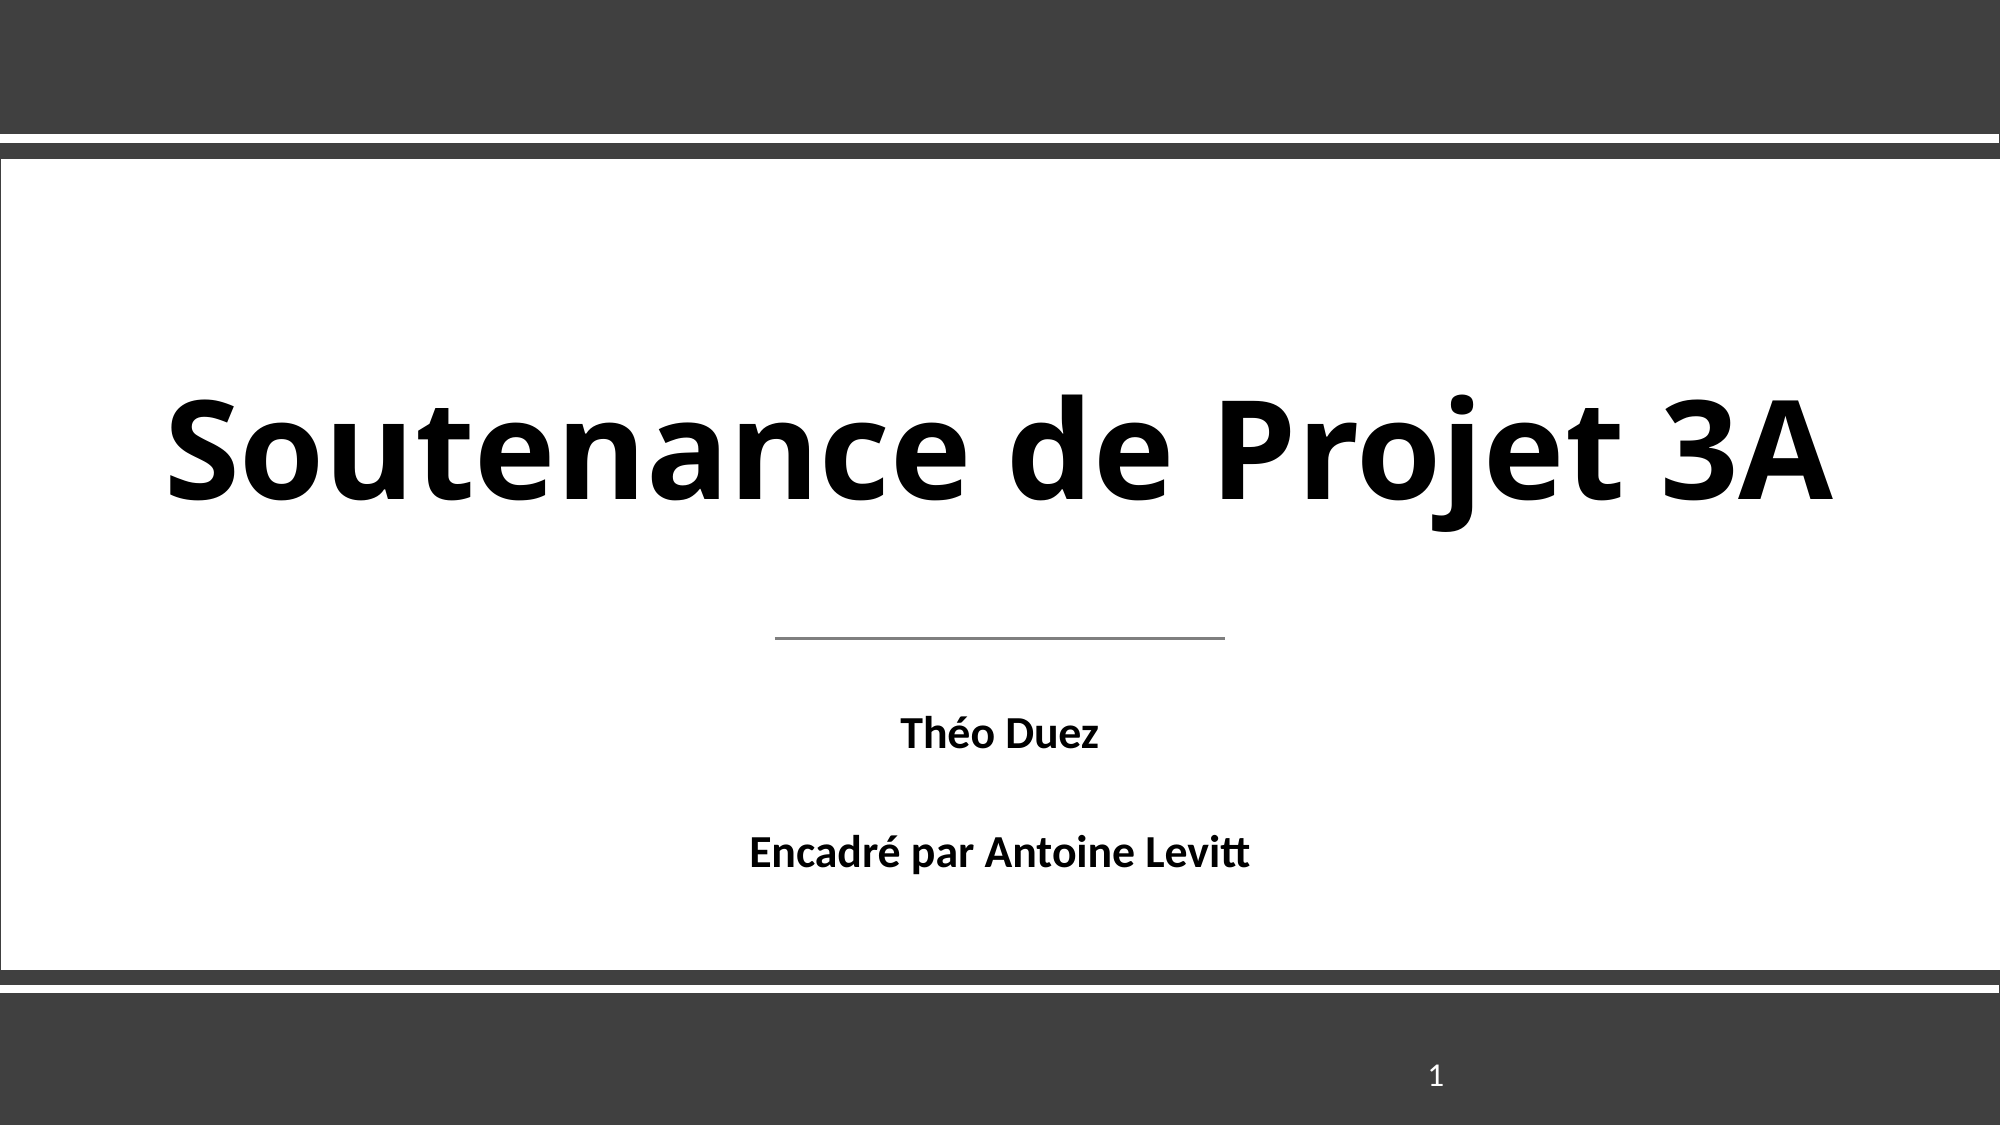

# Soutenance de Projet 3A
Théo Duez
Encadré par Antoine Levitt
1